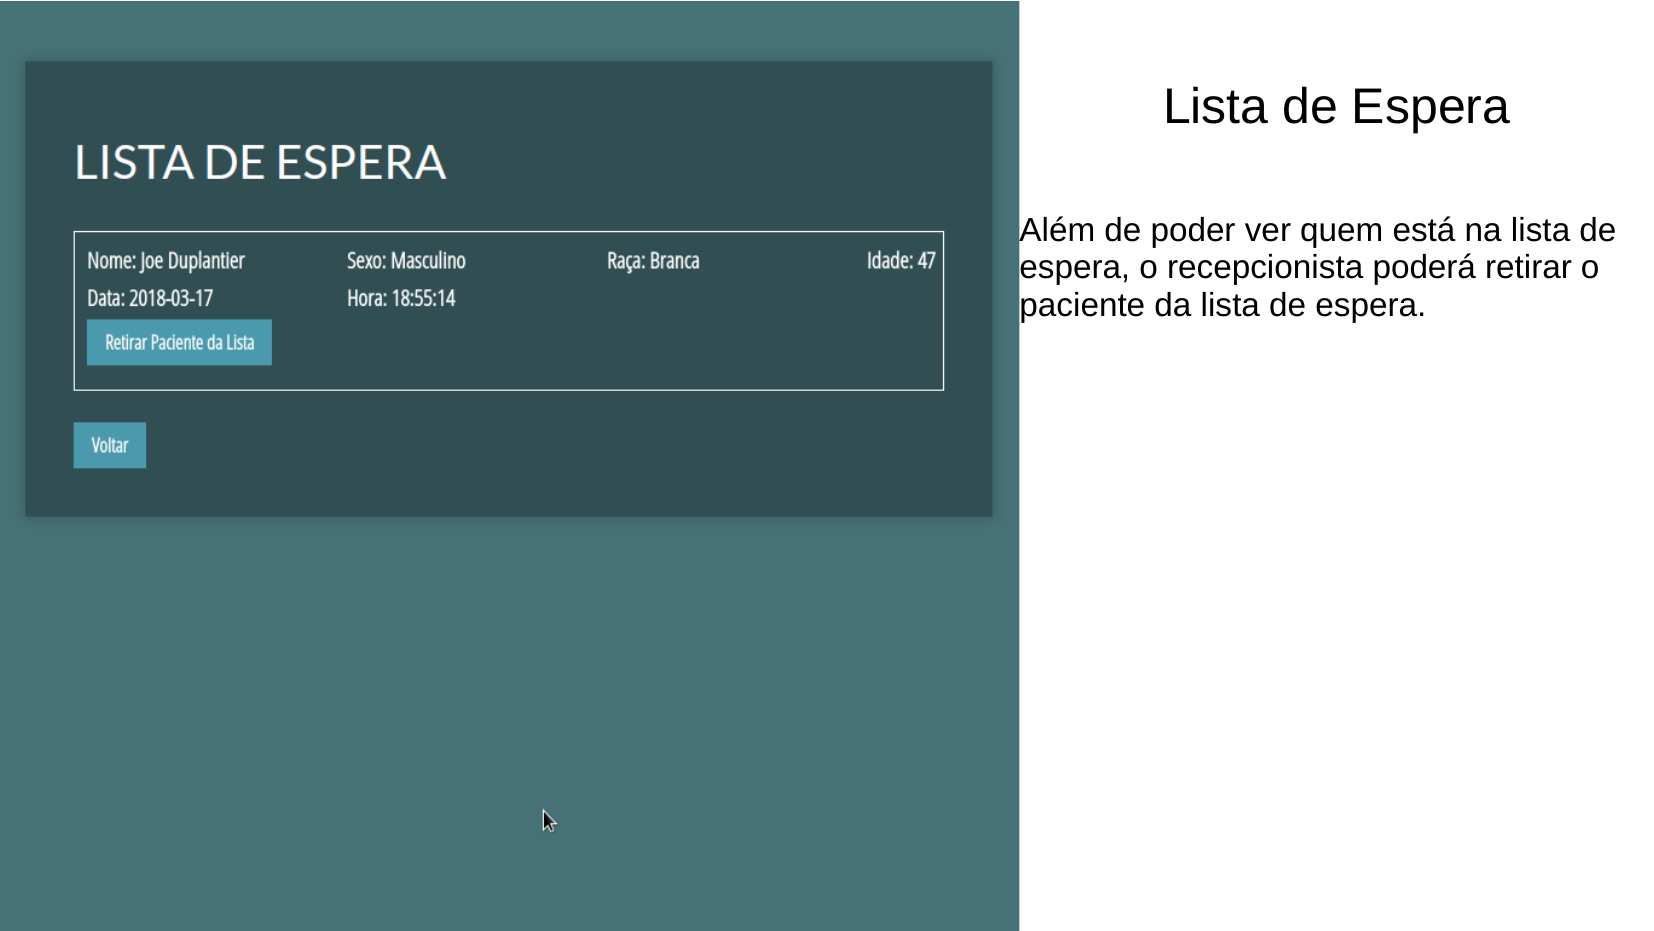

# Lista de Espera
Além de poder ver quem está na lista de espera, o recepcionista poderá retirar o paciente da lista de espera.